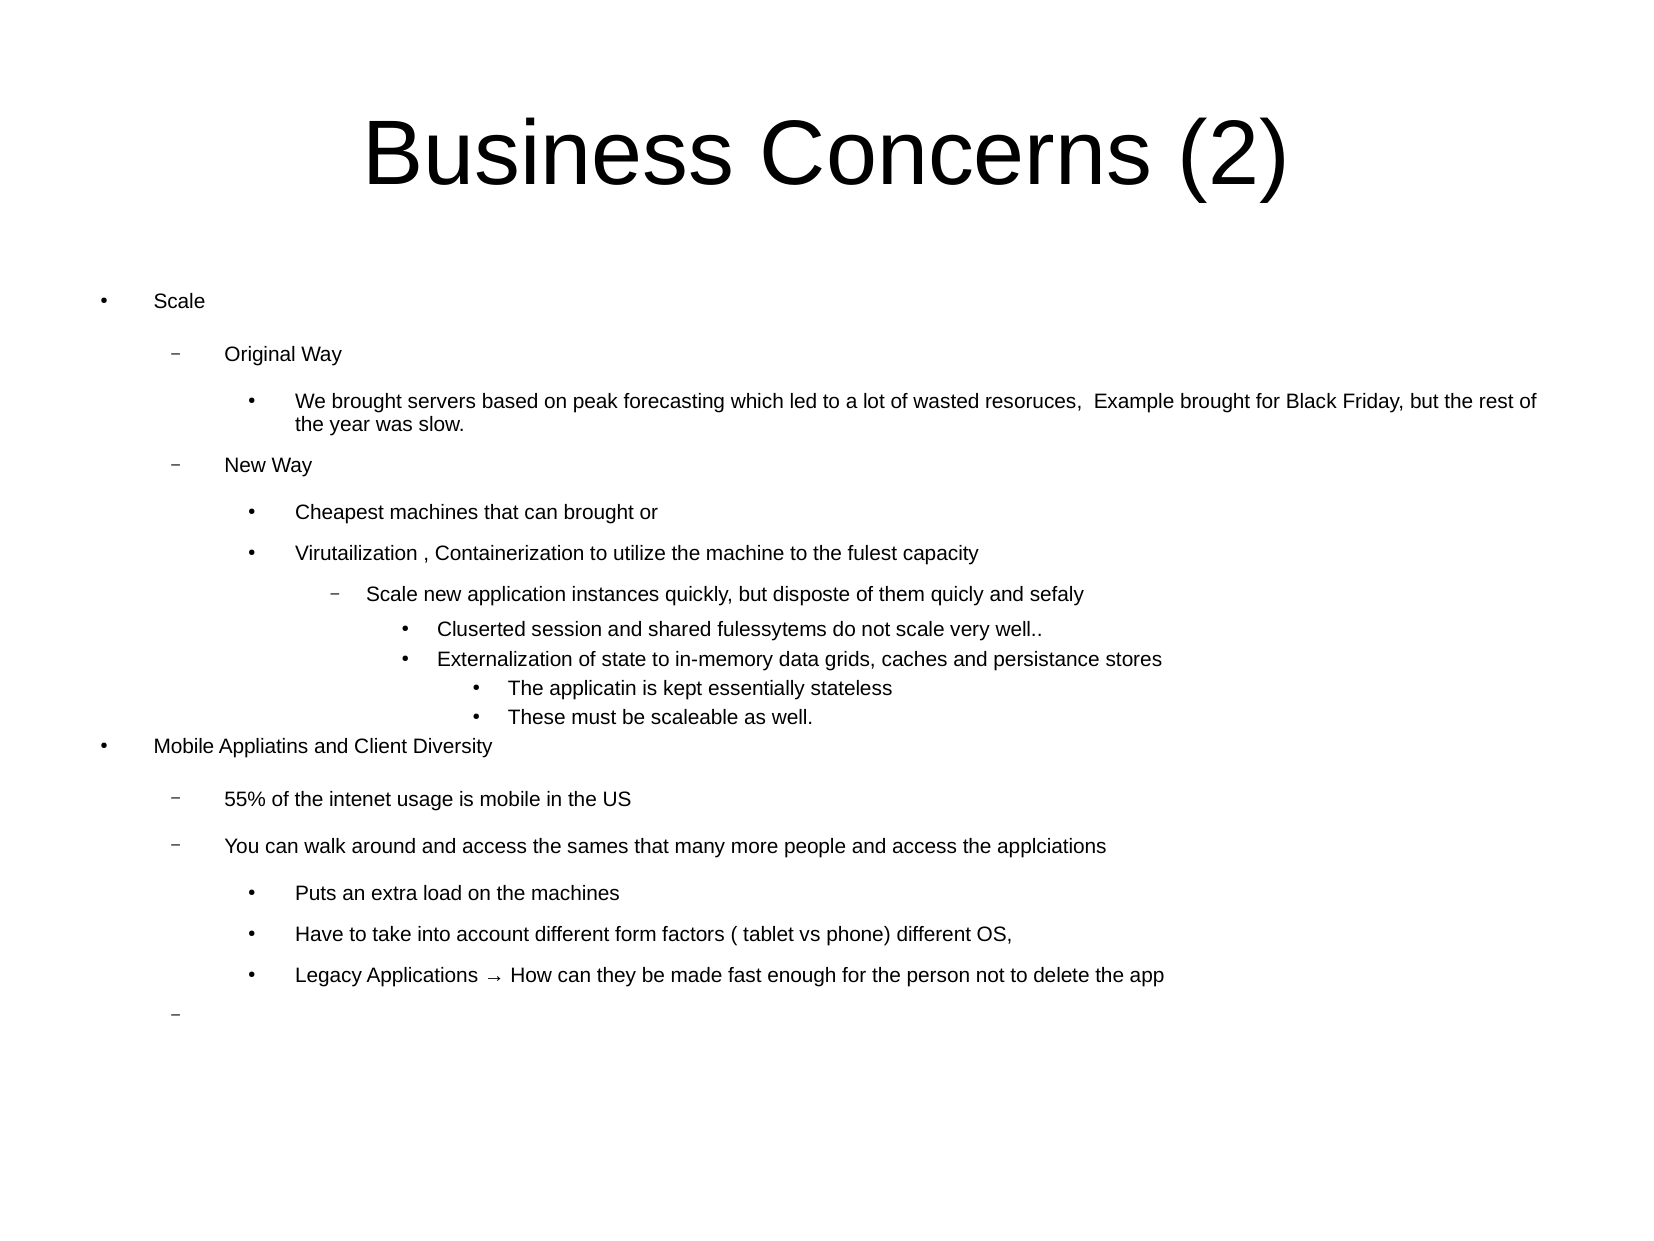

# Business Concerns (2)
Scale
Original Way
We brought servers based on peak forecasting which led to a lot of wasted resoruces, Example brought for Black Friday, but the rest of the year was slow.
New Way
Cheapest machines that can brought or
Virutailization , Containerization to utilize the machine to the fulest capacity
Scale new application instances quickly, but disposte of them quicly and sefaly
Cluserted session and shared fulessytems do not scale very well..
Externalization of state to in-memory data grids, caches and persistance stores
The applicatin is kept essentially stateless
These must be scaleable as well.
Mobile Appliatins and Client Diversity
55% of the intenet usage is mobile in the US
You can walk around and access the sames that many more people and access the applciations
Puts an extra load on the machines
Have to take into account different form factors ( tablet vs phone) different OS,
Legacy Applications → How can they be made fast enough for the person not to delete the app